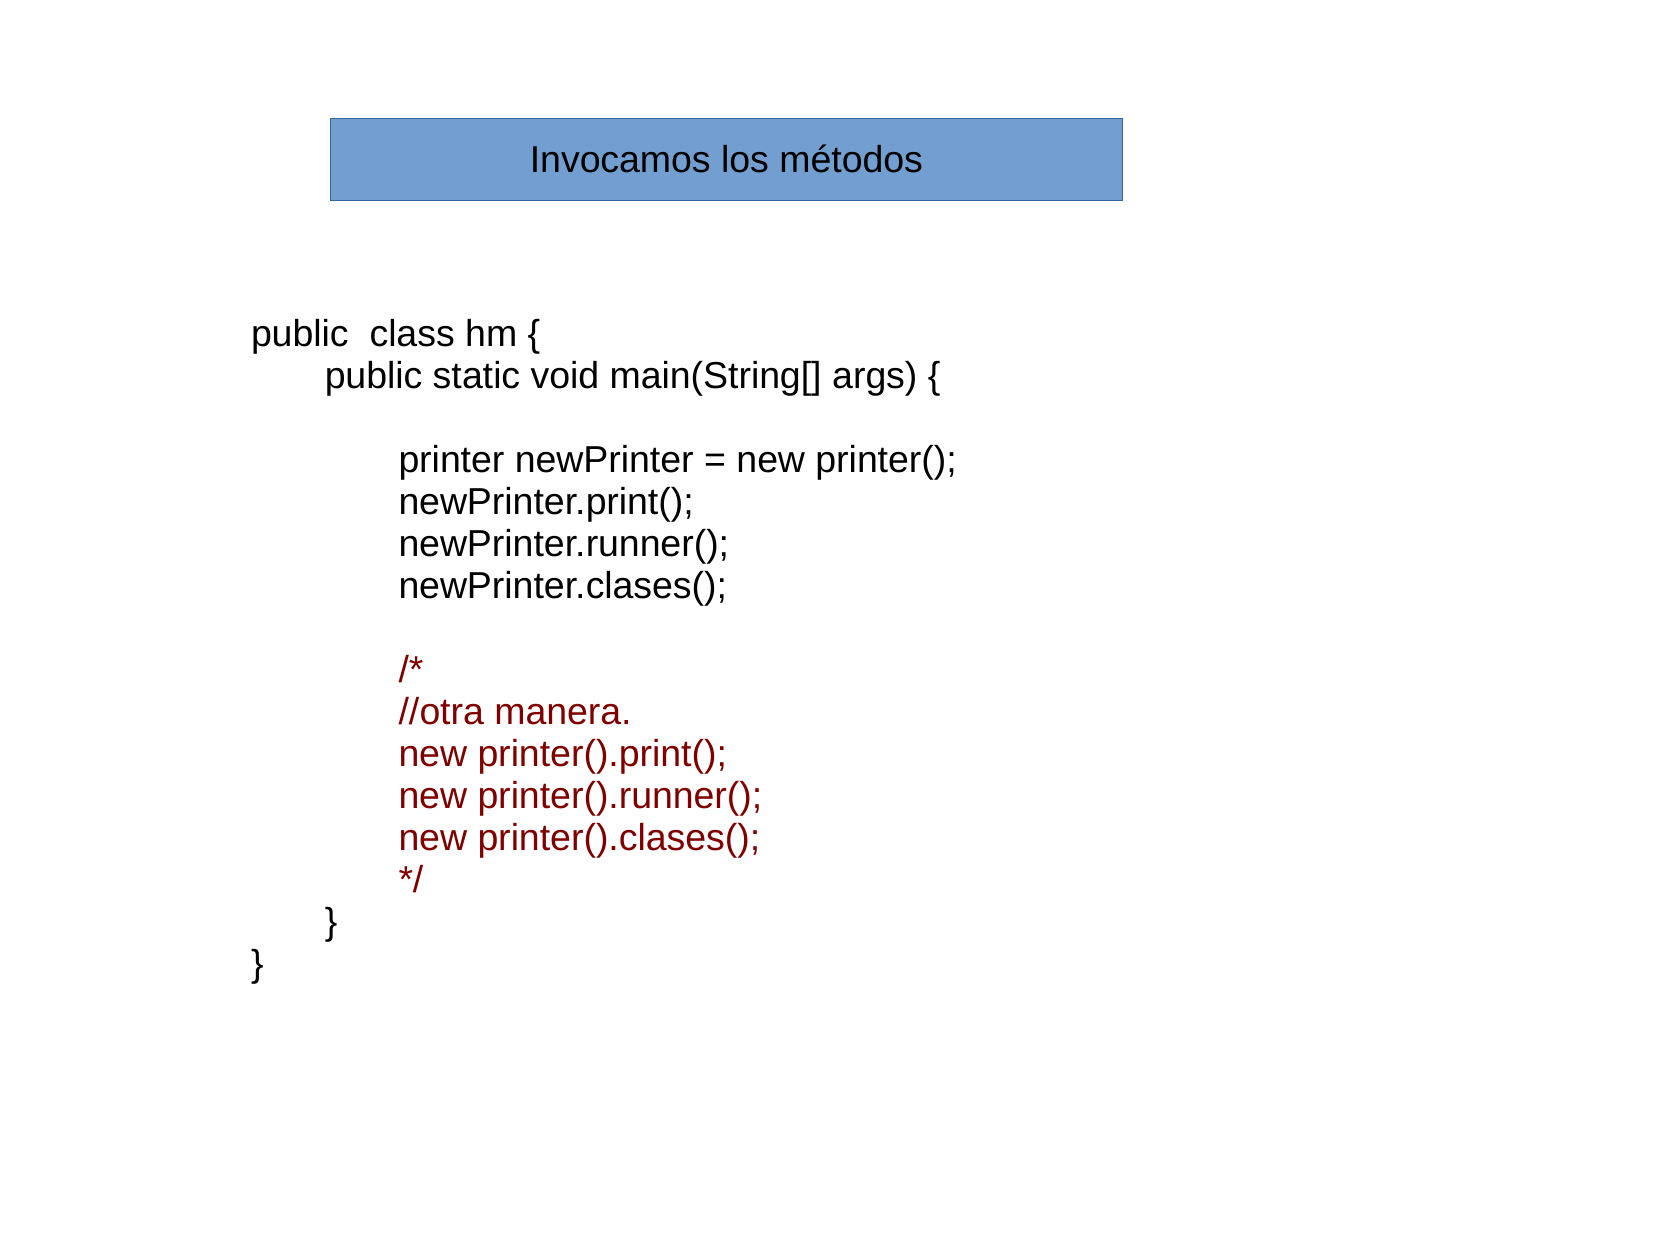

Invocamos los métodos
public class hm {
	public static void main(String[] args) {
		printer newPrinter = new printer();
		newPrinter.print();
		newPrinter.runner();
		newPrinter.clases();
		/*
		//otra manera.
		new printer().print();
		new printer().runner();
		new printer().clases();
		*/
	}
}